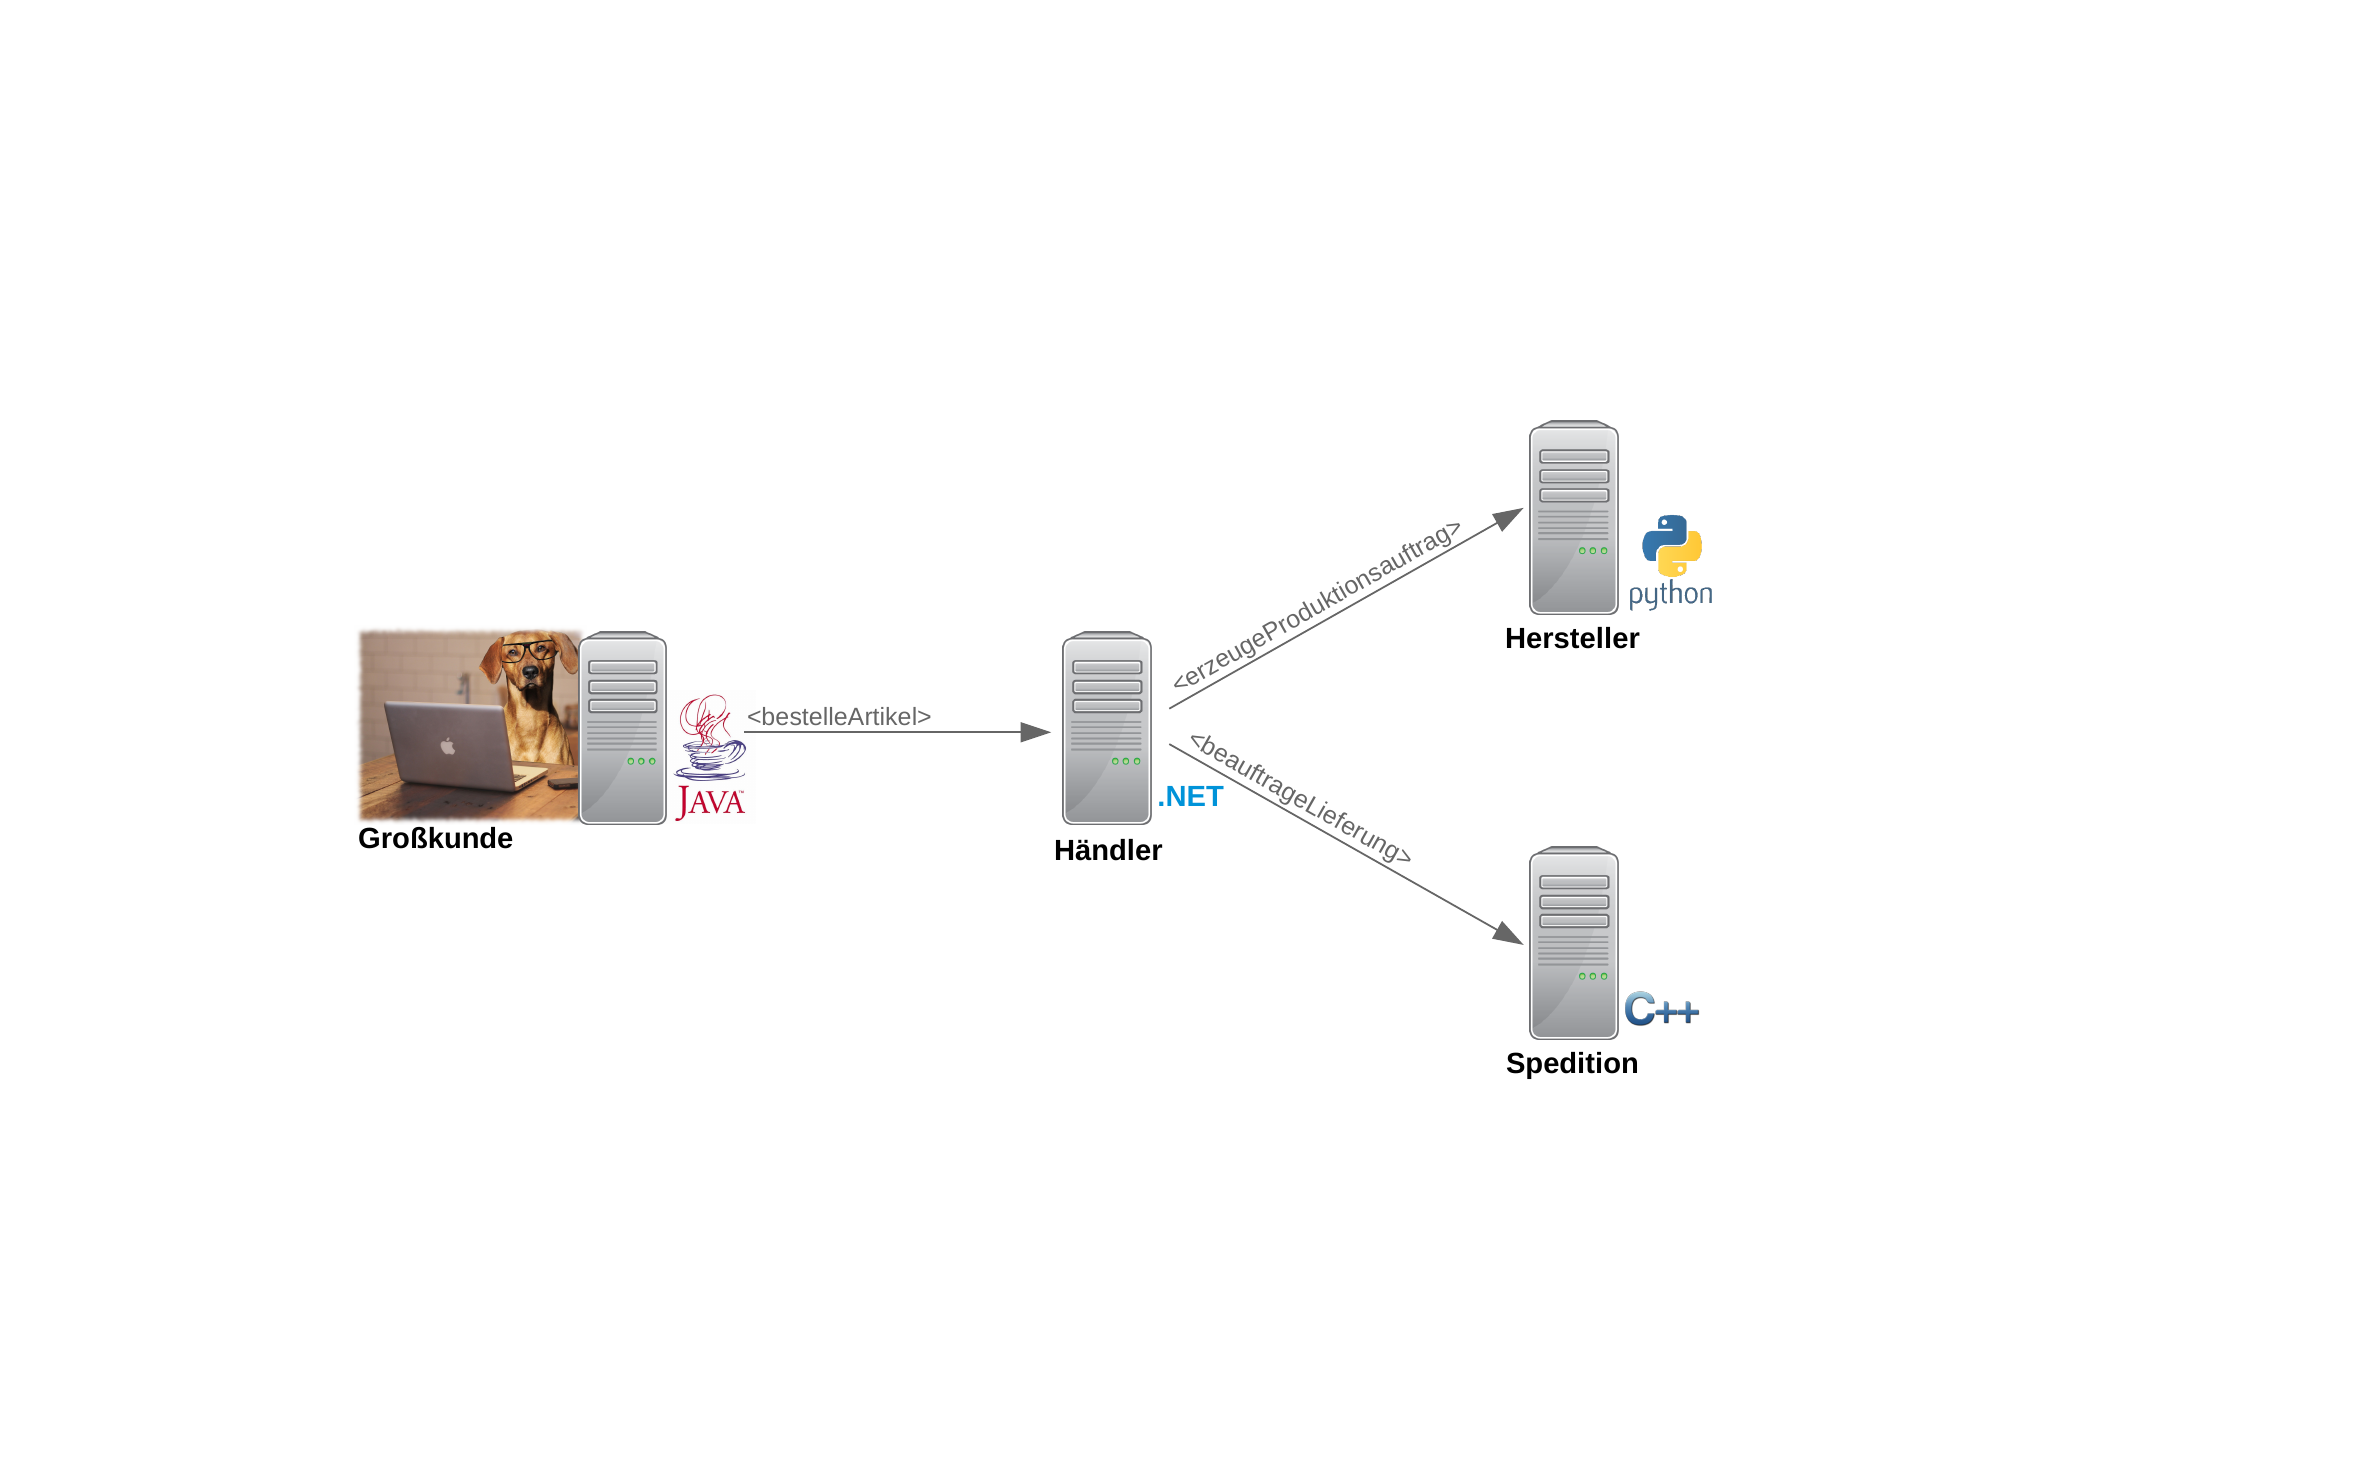

<erzeugeProduktionsauftrag>
Hersteller
<bestelleArtikel>
.NET
<beauftrageLieferung>
Großkunde
Händler
Spedition